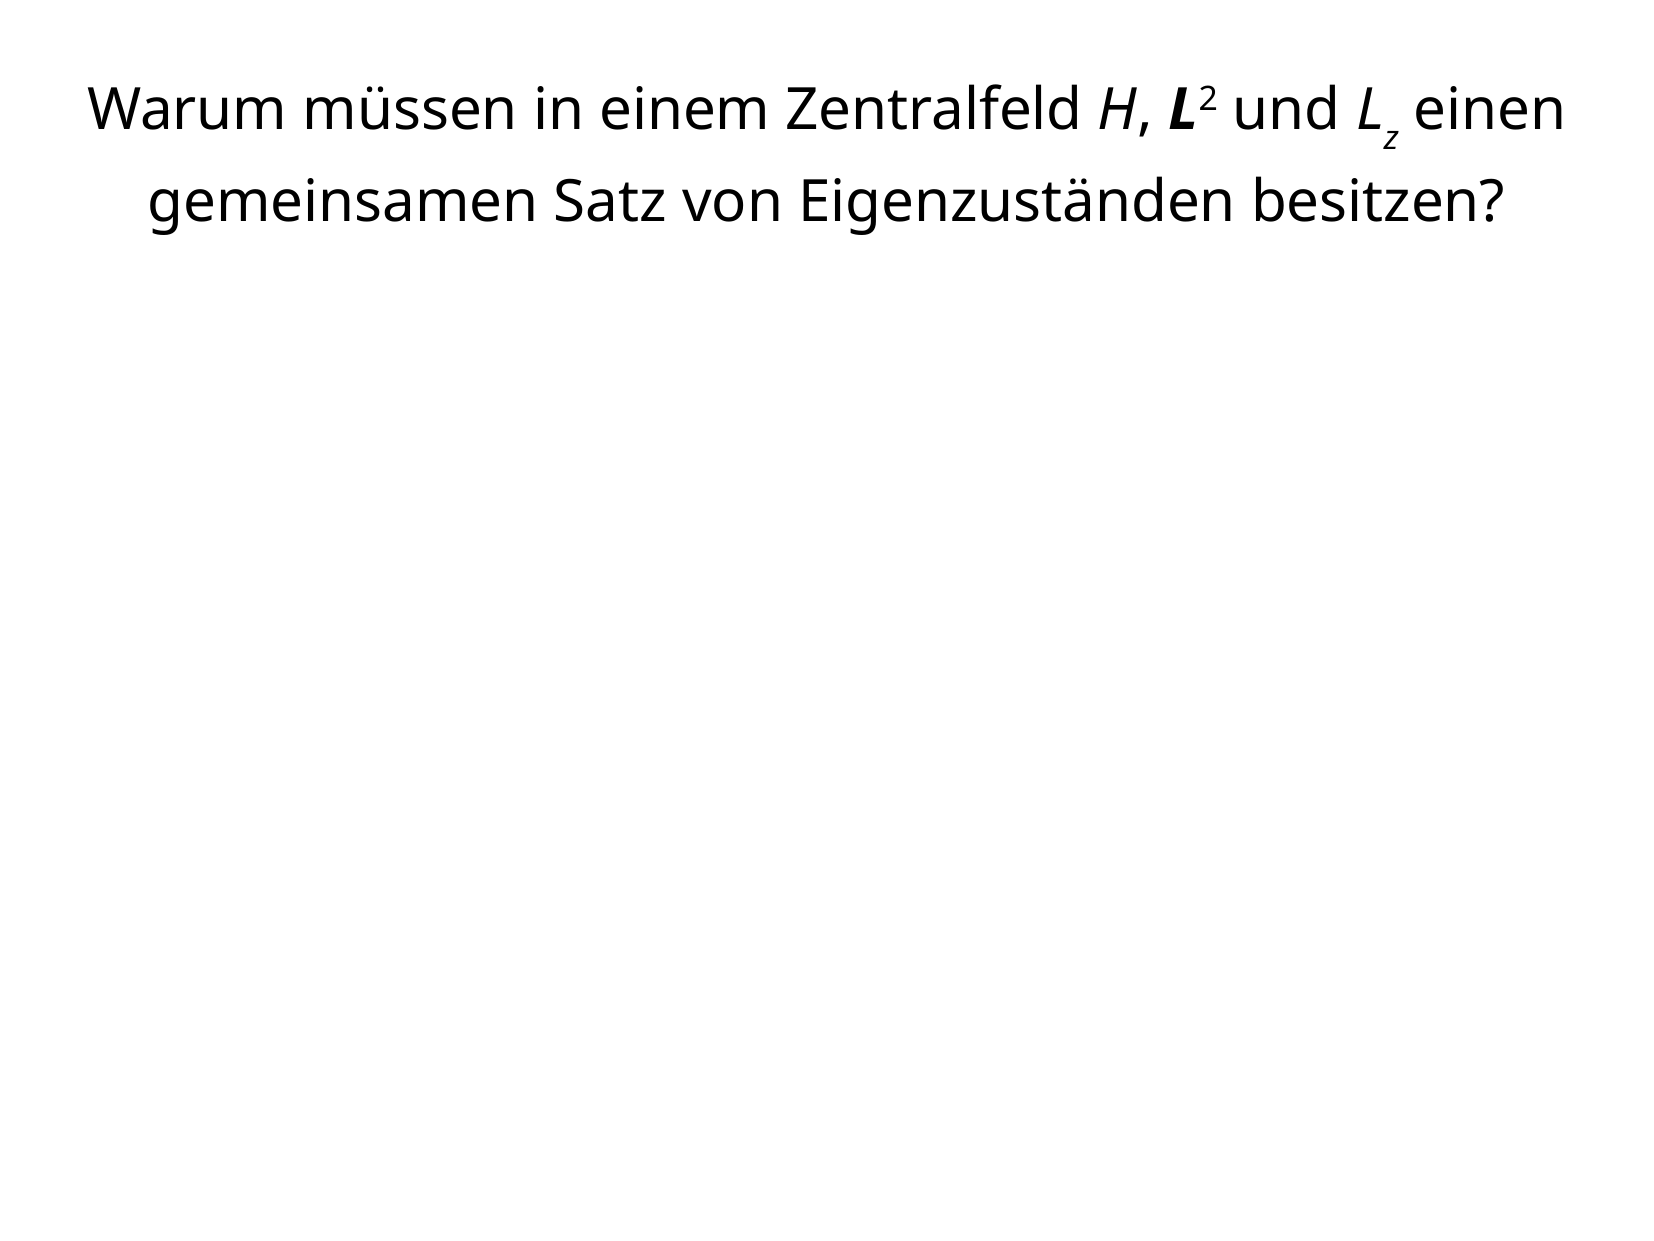

# Warum müssen in einem Zentralfeld H, L2 und Lz einen gemeinsamen Satz von Eigenzuständen besitzen?